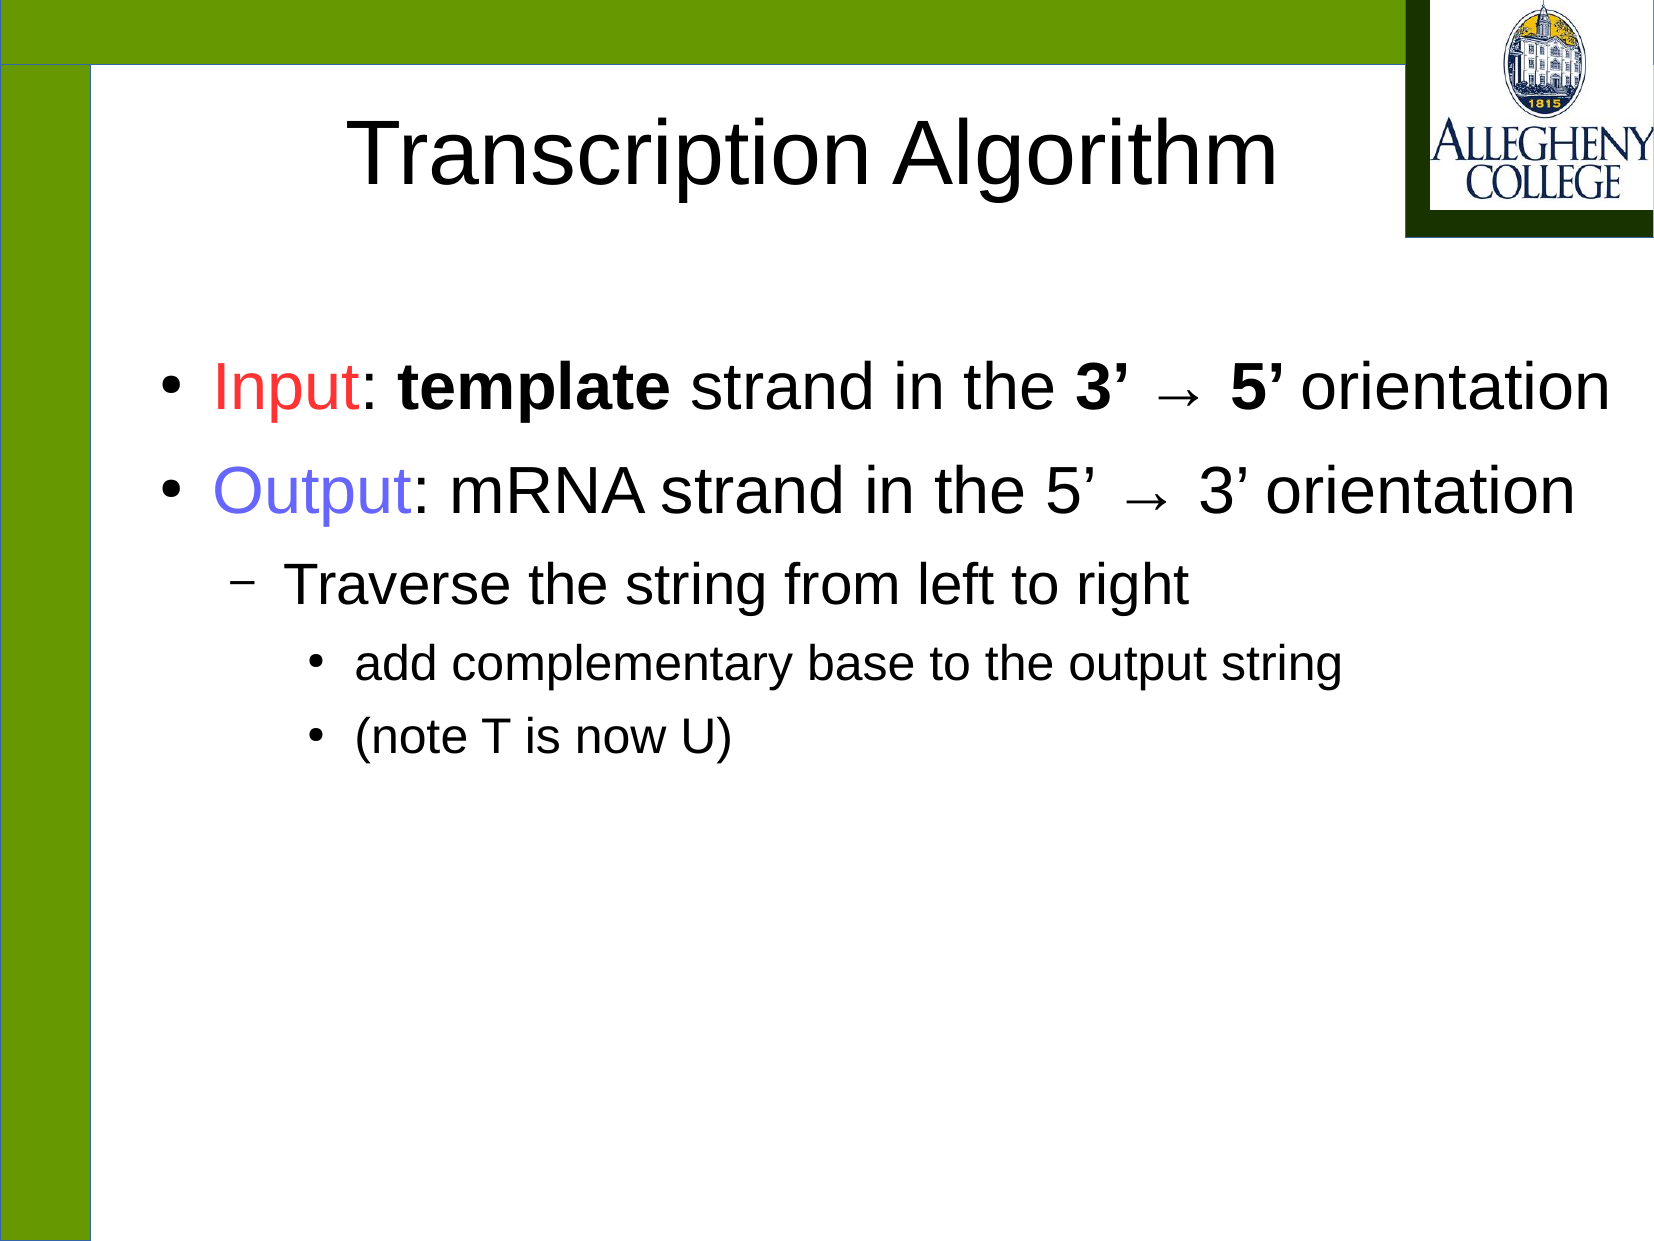

# Transcription Algorithm
Input: template strand in the 3’ → 5’ orientation
Output: mRNA strand in the 5’ → 3’ orientation
Traverse the string from left to right
add complementary base to the output string
(note T is now U)